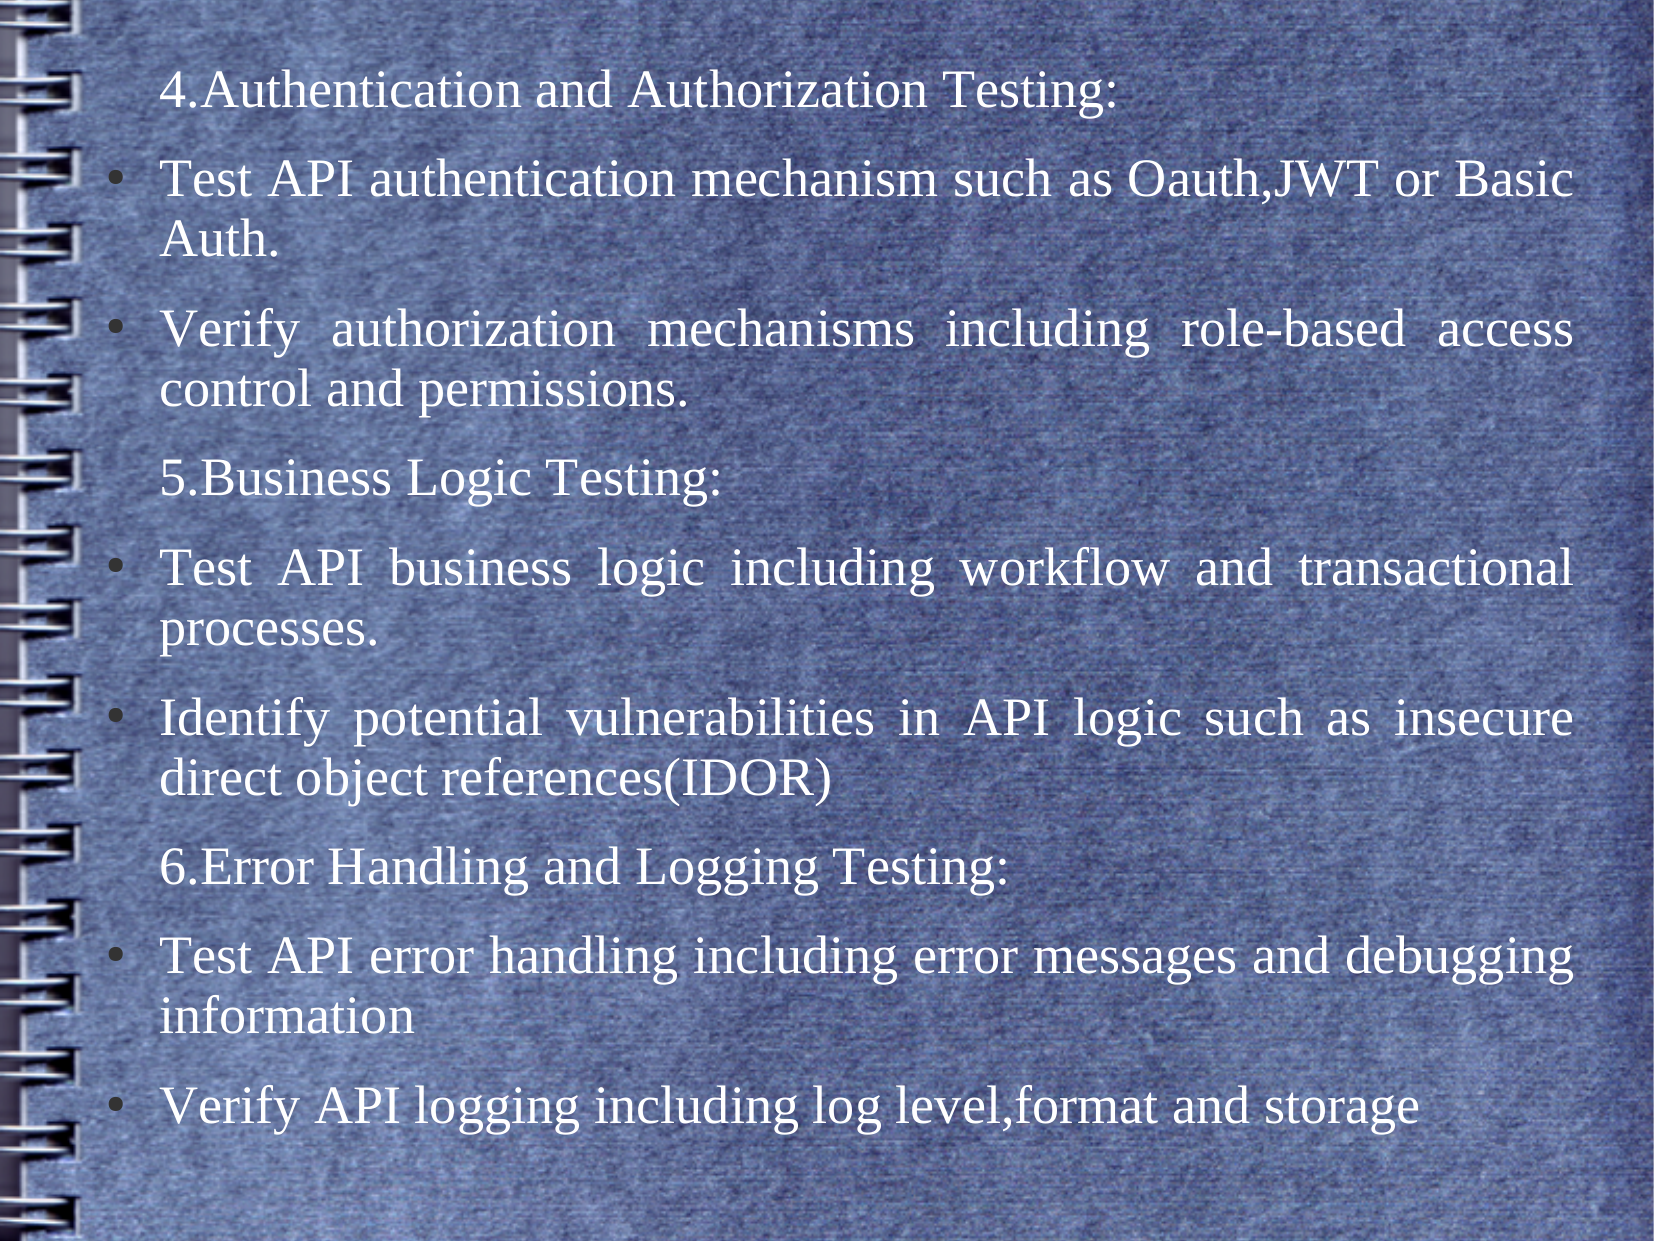

# 4.Authentication and Authorization Testing:
Test API authentication mechanism such as Oauth,JWT or Basic Auth.
Verify authorization mechanisms including role-based access control and permissions.
5.Business Logic Testing:
Test API business logic including workflow and transactional processes.
Identify potential vulnerabilities in API logic such as insecure direct object references(IDOR)
6.Error Handling and Logging Testing:
Test API error handling including error messages and debugging information
Verify API logging including log level,format and storage